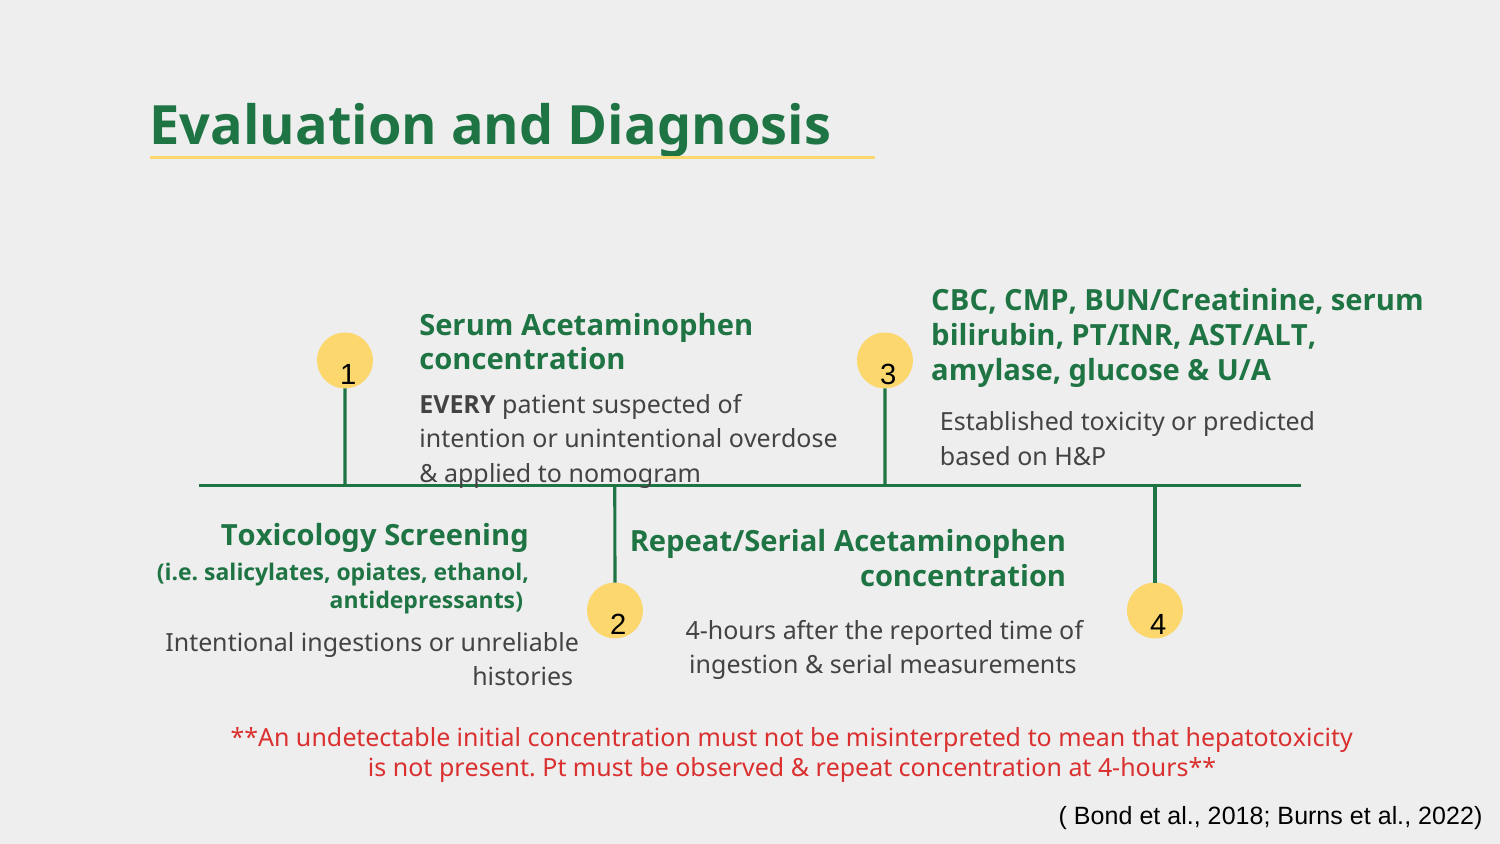

# Evaluation and Diagnosis
CBC, CMP, BUN/Creatinine, serum bilirubin, PT/INR, AST/ALT, amylase, glucose & U/A
Serum Acetaminophen concentration
1
3
EVERY patient suspected of intention or unintentional overdose & applied to nomogram
Established toxicity or predicted based on H&P
Toxicology Screening
 (i.e. salicylates, opiates, ethanol, antidepressants)
Repeat/Serial Acetaminophen concentration
2
4
4-hours after the reported time of ingestion & serial measurements
Intentional ingestions or unreliable histories
**An undetectable initial concentration must not be misinterpreted to mean that hepatotoxicity is not present. Pt must be observed & repeat concentration at 4-hours**
( Bond et al., 2018; Burns et al., 2022)